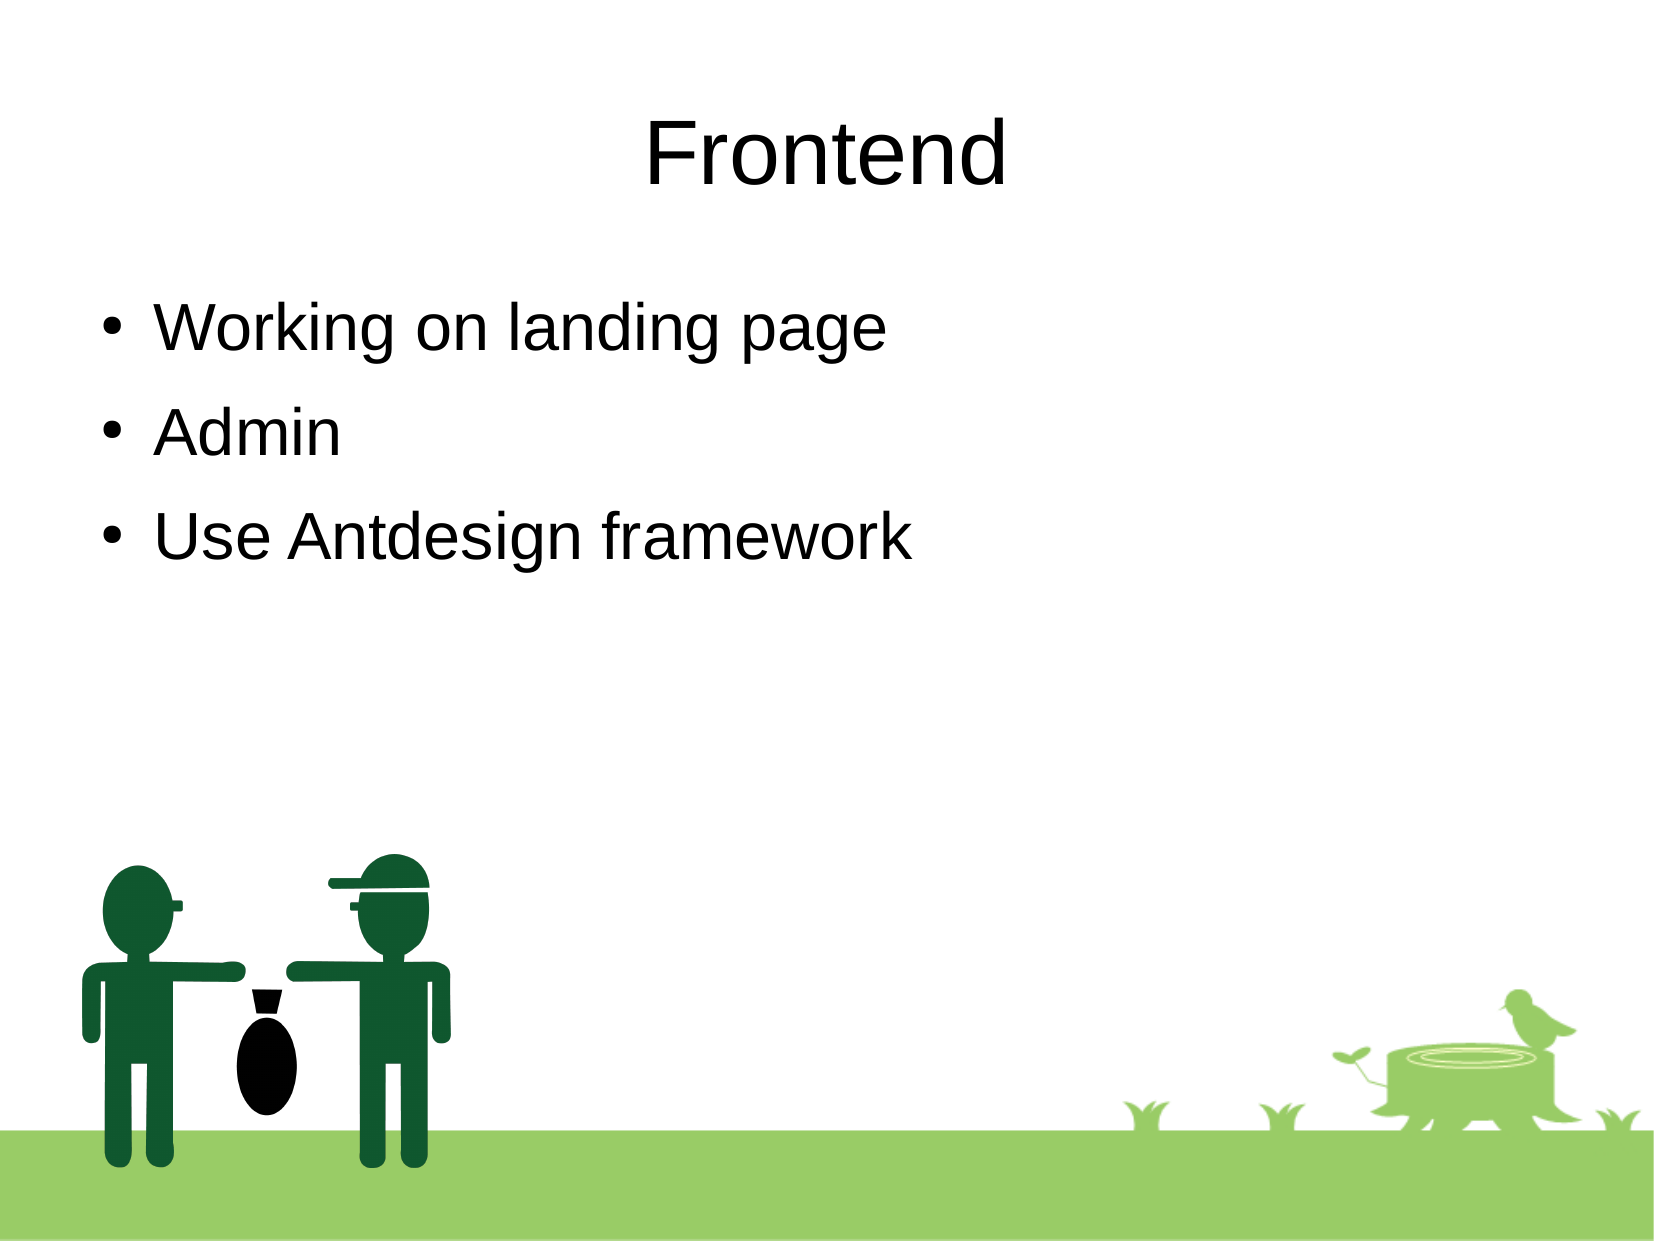

# Frontend
Working on landing page
Admin
Use Antdesign framework